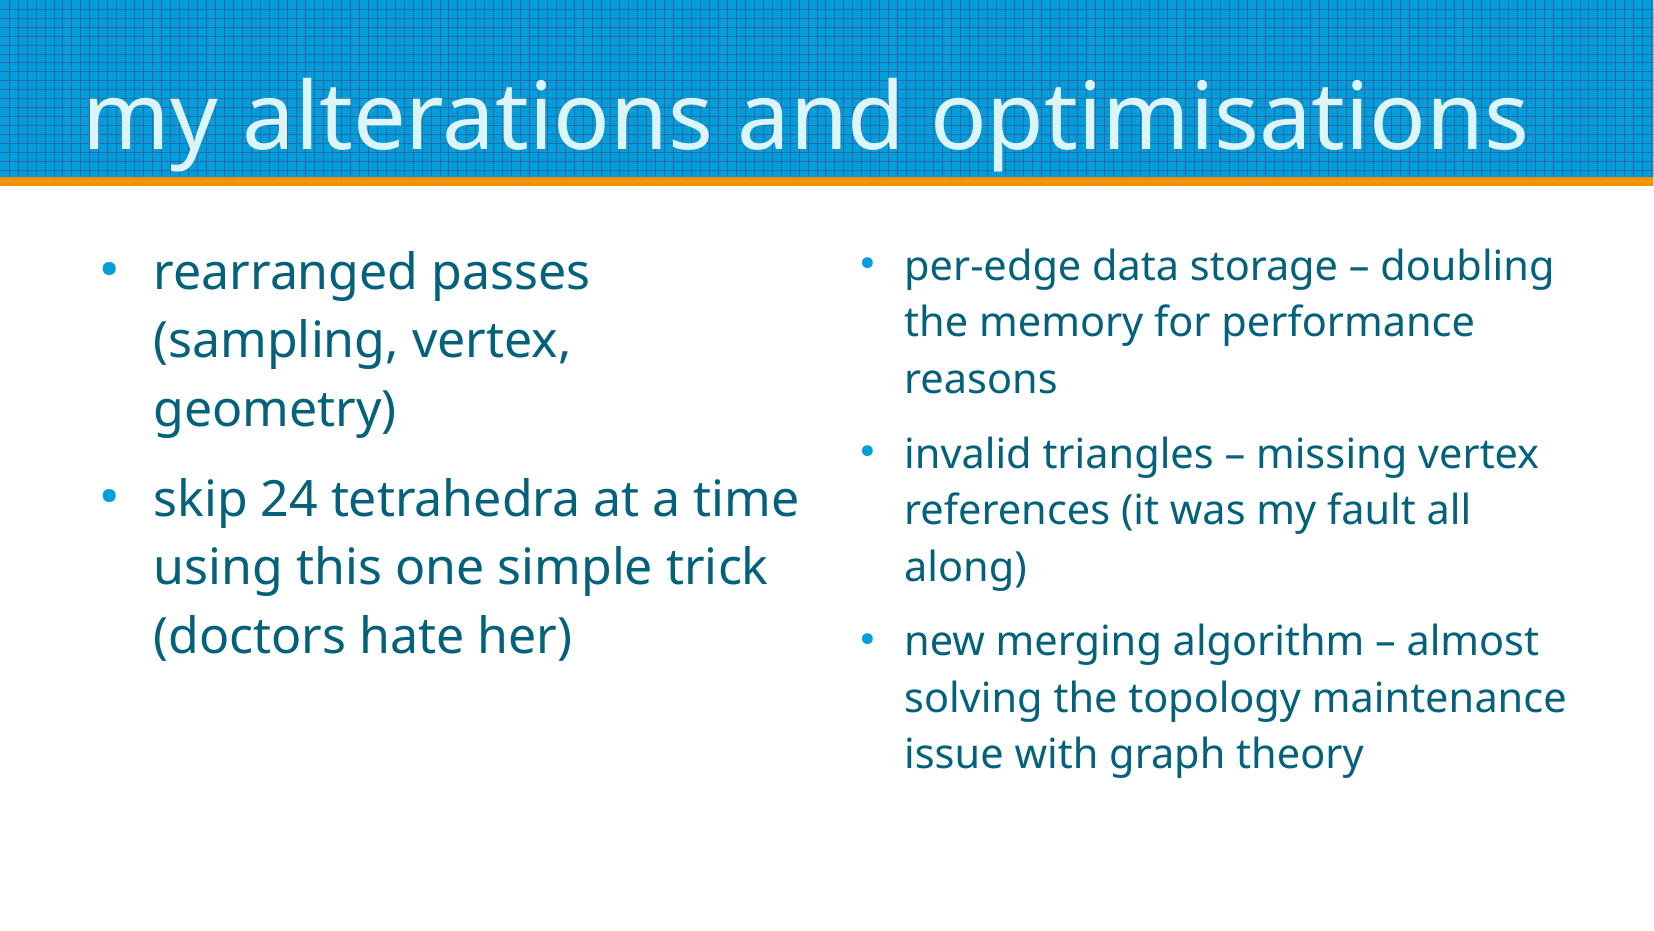

# my alterations and optimisations
rearranged passes (sampling, vertex, geometry)
skip 24 tetrahedra at a time using this one simple trick (doctors hate her)
per-edge data storage – doubling the memory for performance reasons
invalid triangles – missing vertex references (it was my fault all along)
new merging algorithm – almost solving the topology maintenance issue with graph theory